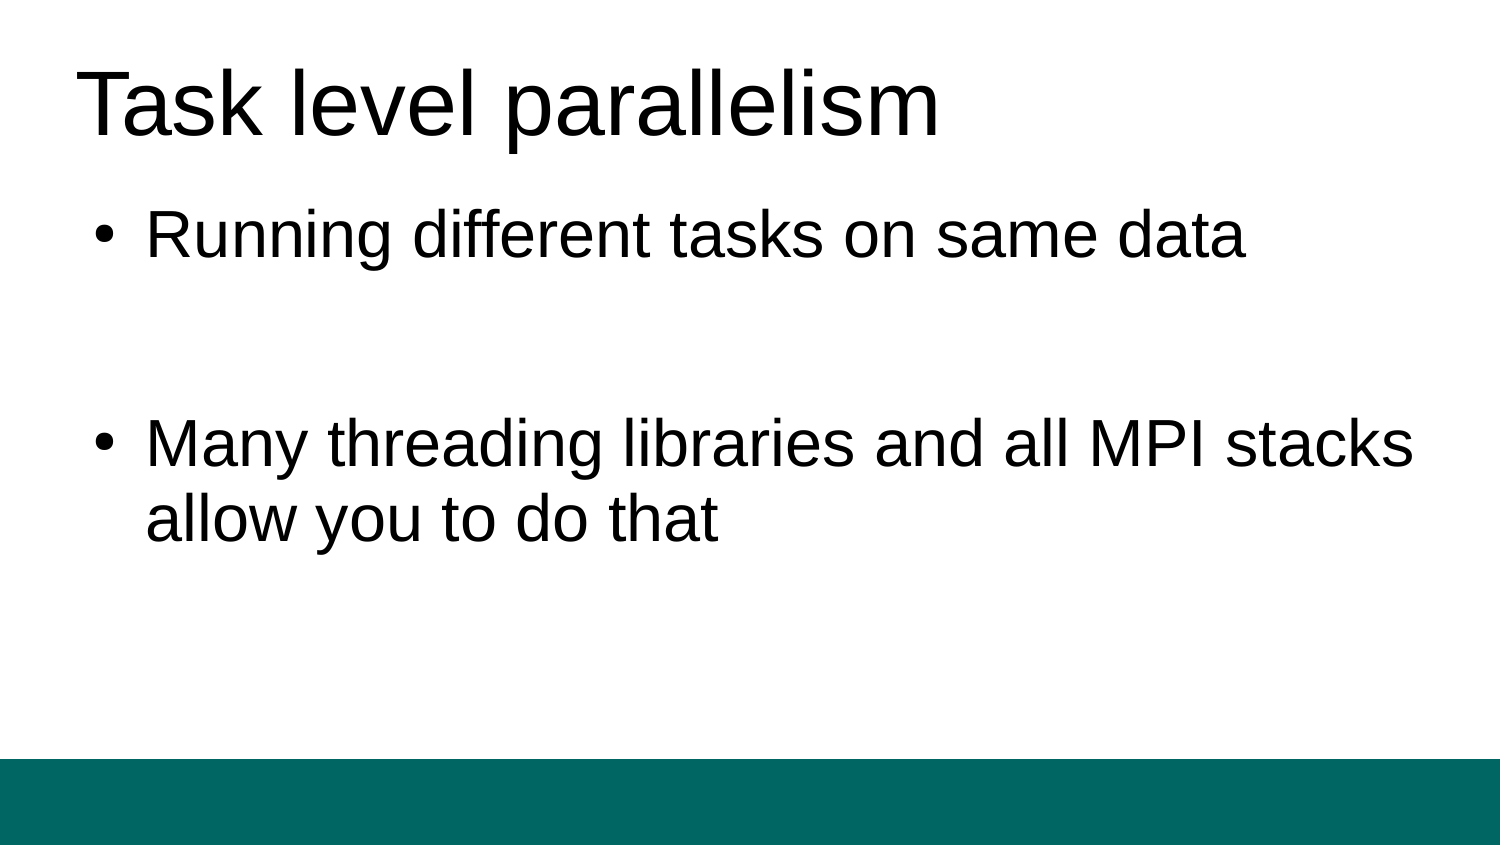

# Task level parallelism
Running different tasks on same data
Many threading libraries and all MPI stacks allow you to do that